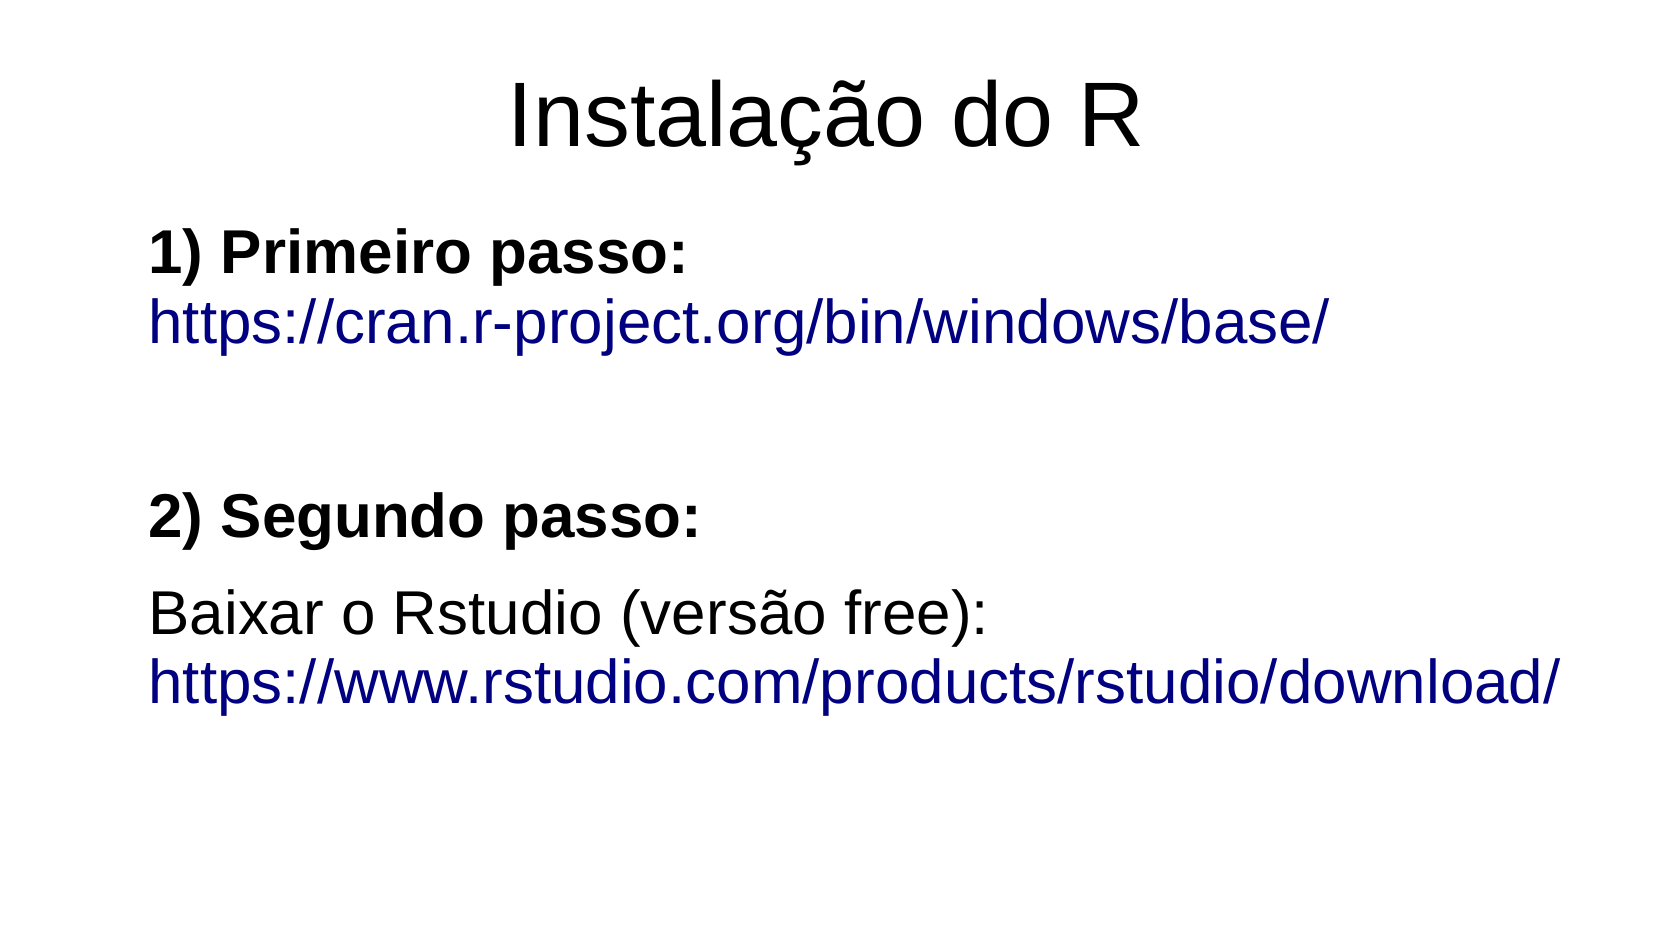

# Instalação do R
1) Primeiro passo: https://cran.r-project.org/bin/windows/base/
2) Segundo passo:
Baixar o Rstudio (versão free): https://www.rstudio.com/products/rstudio/download/